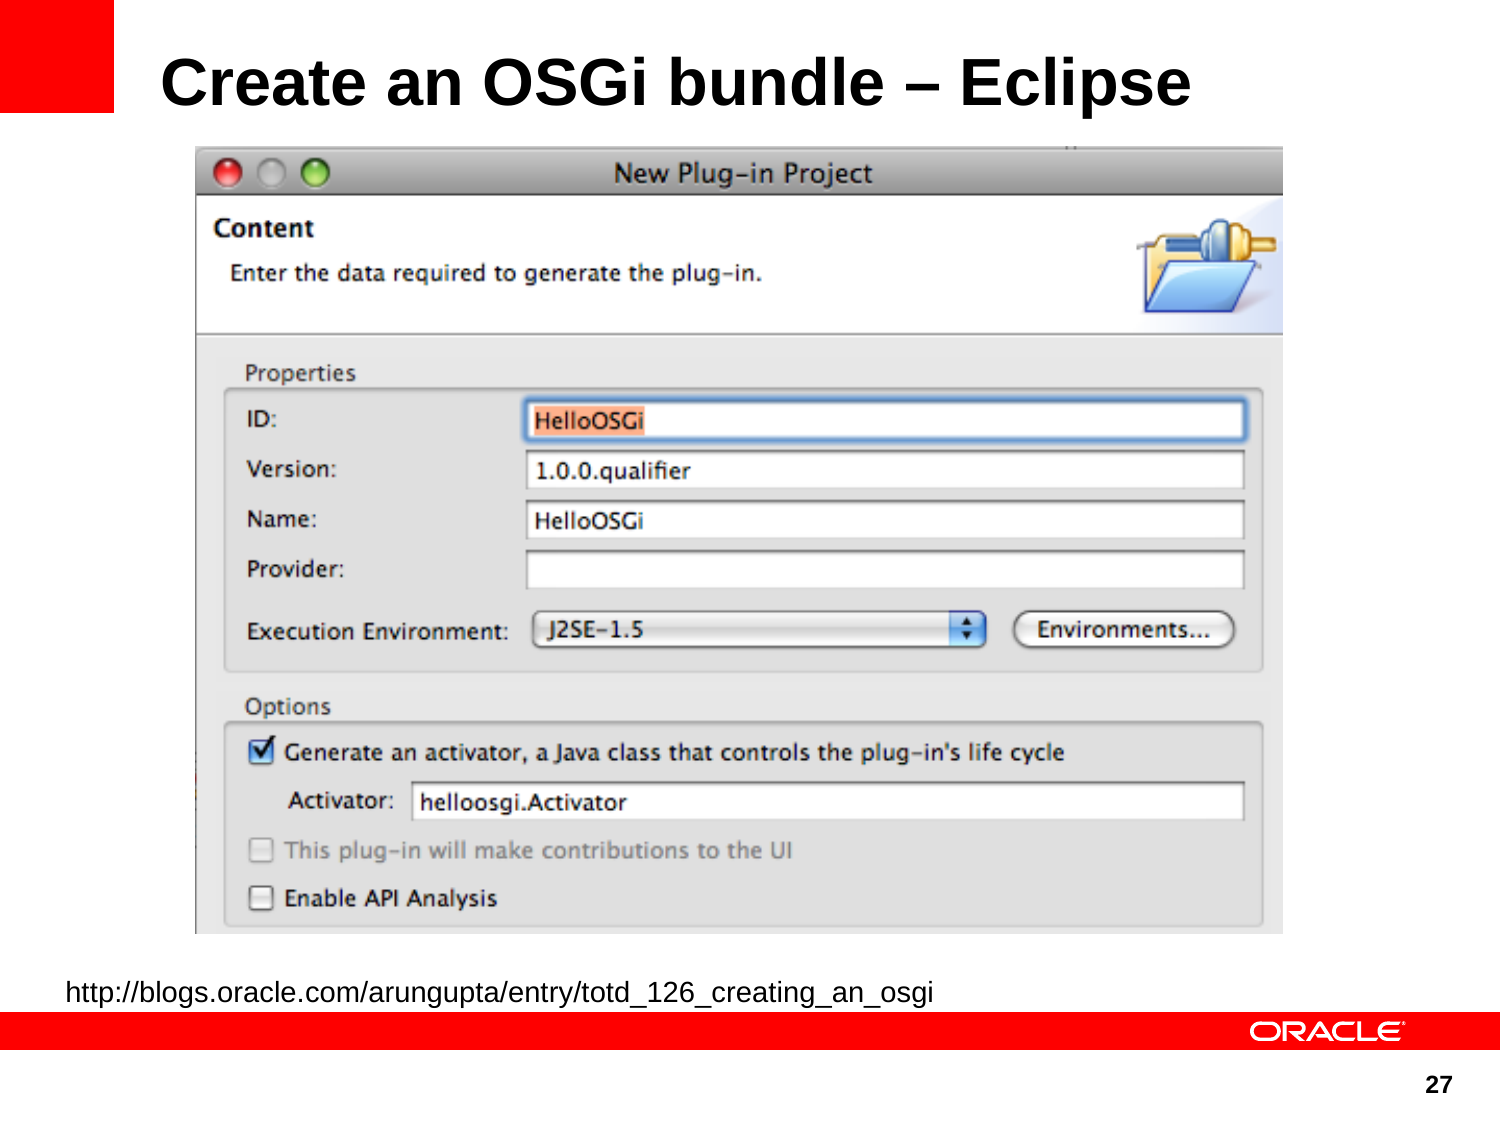

# Create an OSGi bundle – Eclipse
http://blogs.oracle.com/arungupta/entry/totd_126_creating_an_osgi